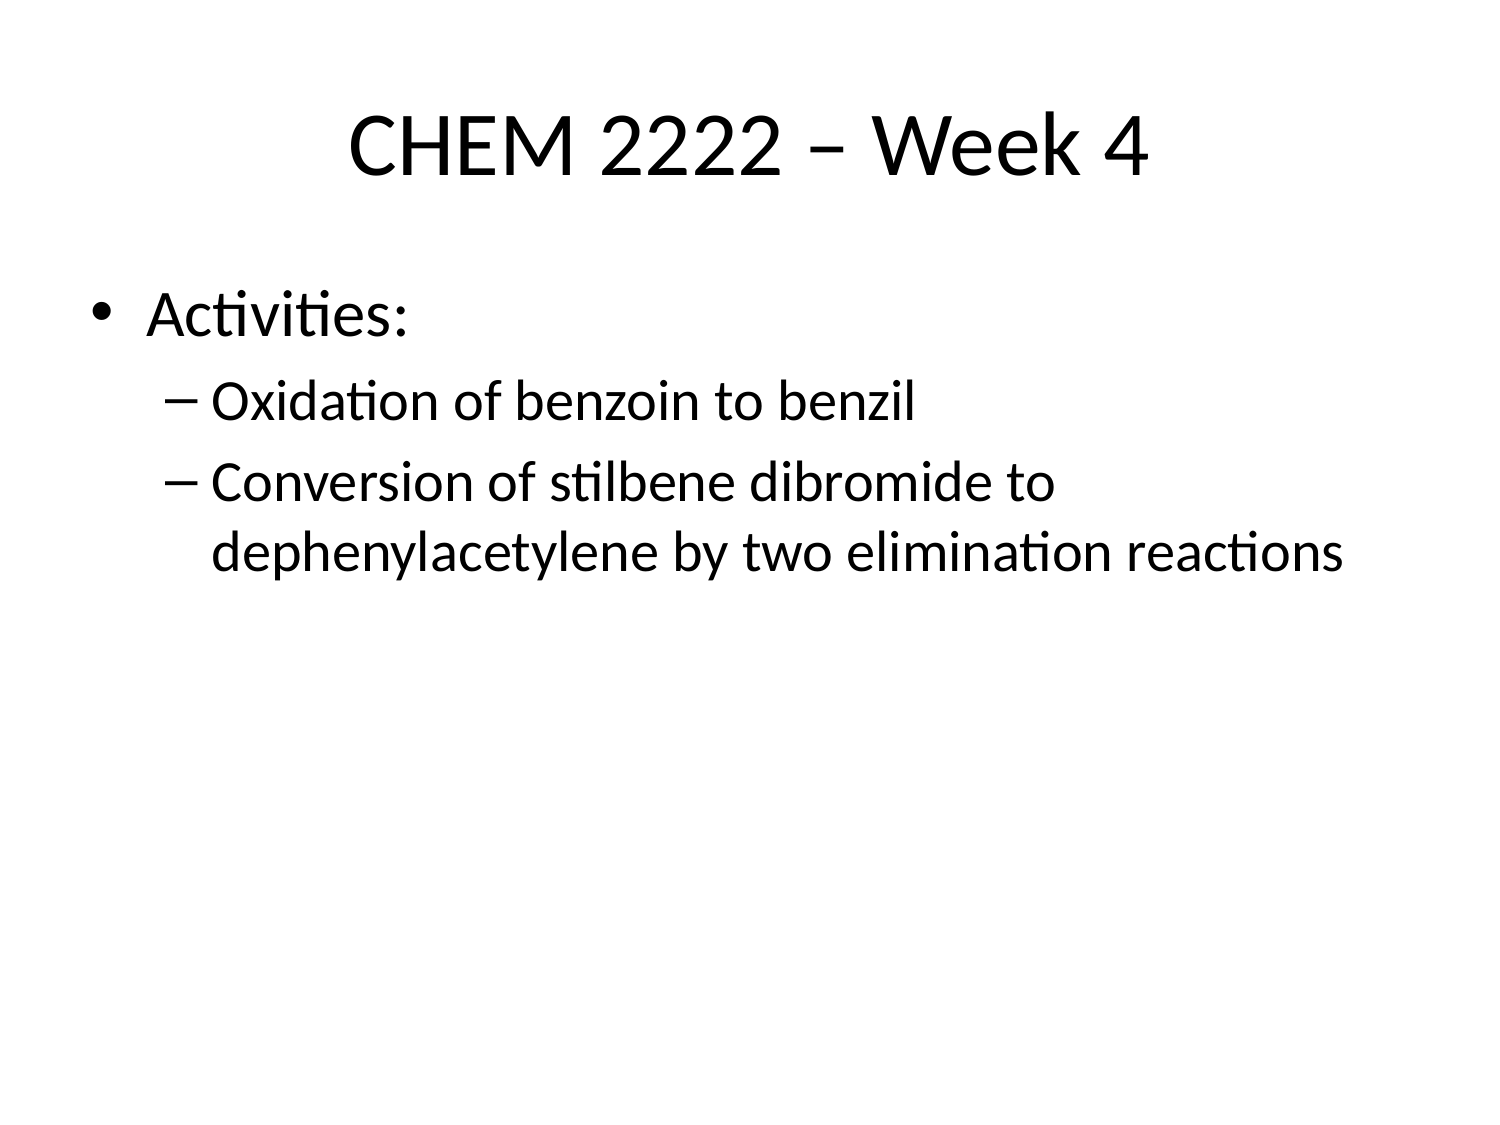

# CHEM 2222 – Week 4
Activities:
Oxidation of benzoin to benzil
Conversion of stilbene dibromide to dephenylacetylene by two elimination reactions